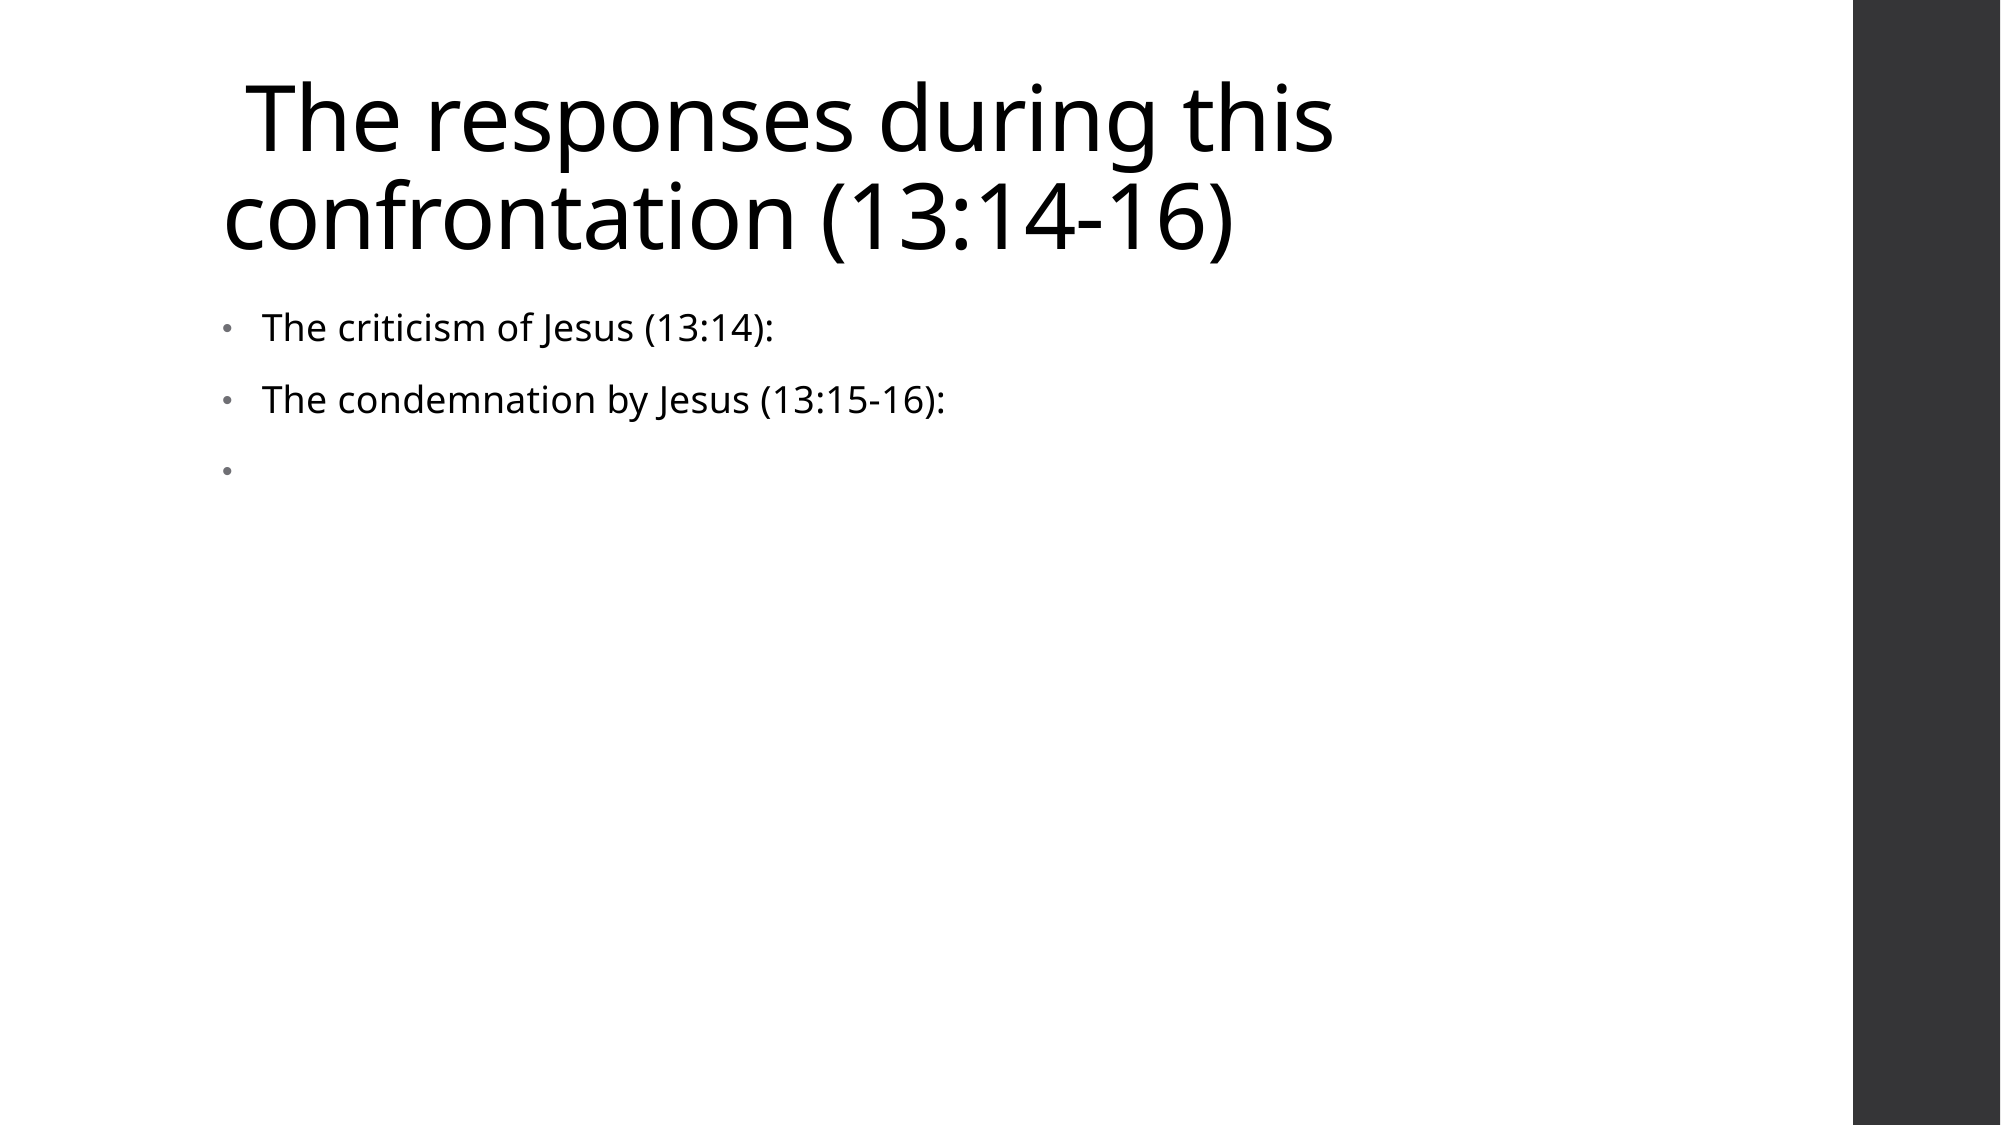

# The responses during this confrontation (13:14-16)
 The criticism of Jesus (13:14):
 The condemnation by Jesus (13:15-16):